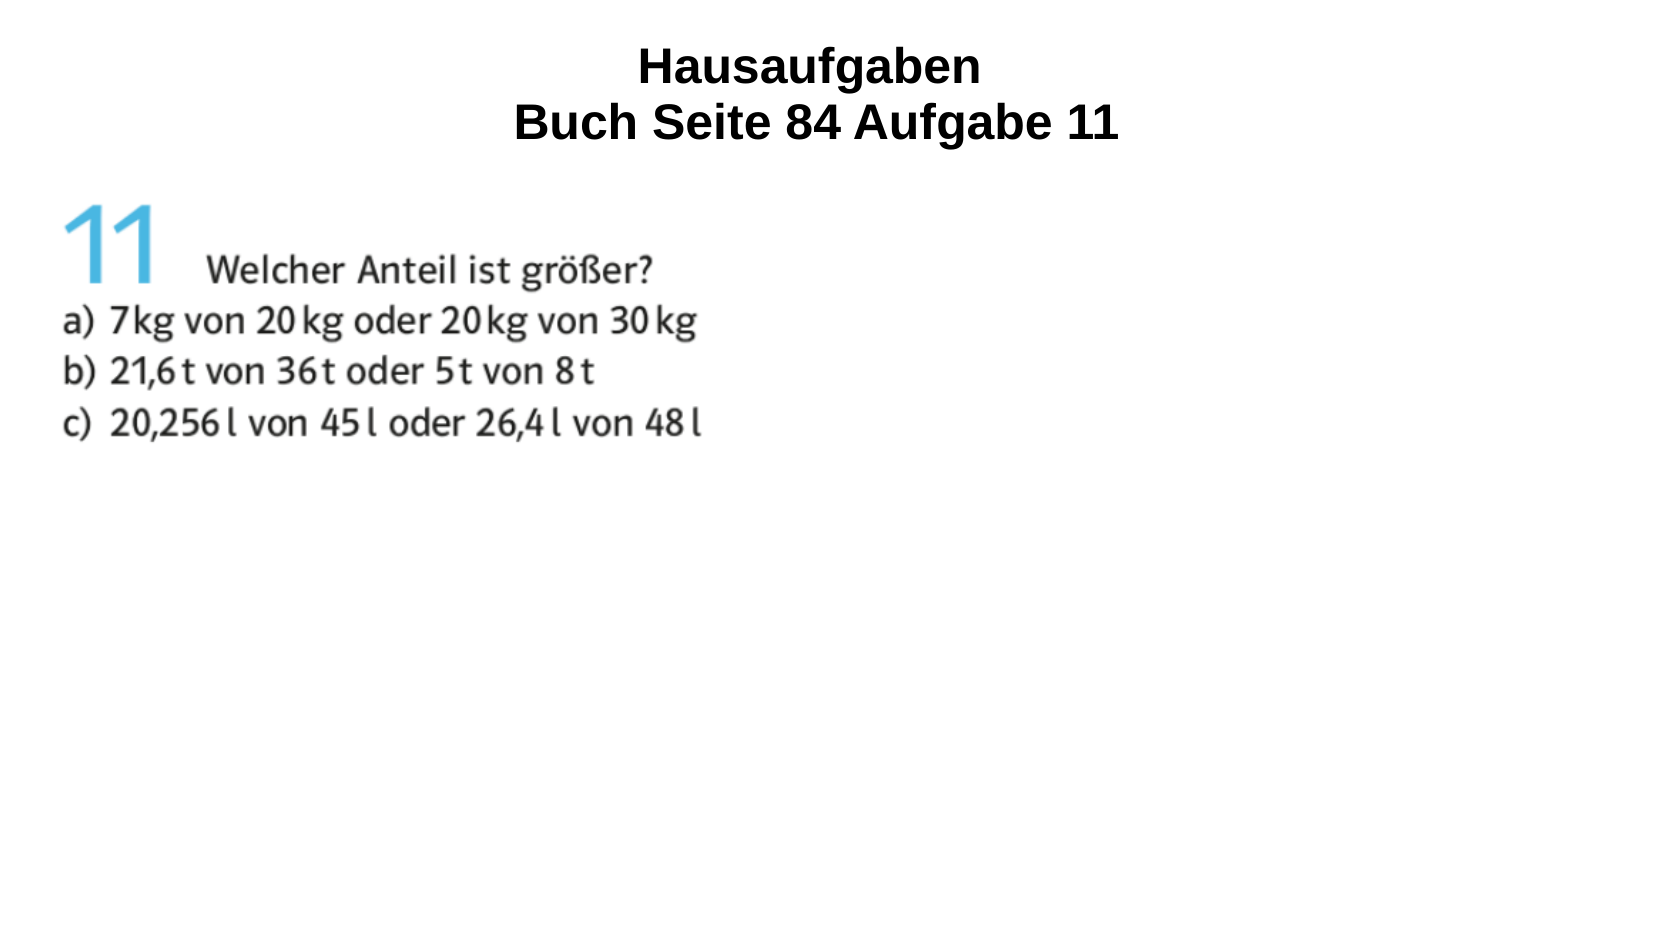

# Hausaufgaben Buch Seite 84 Aufgabe 11